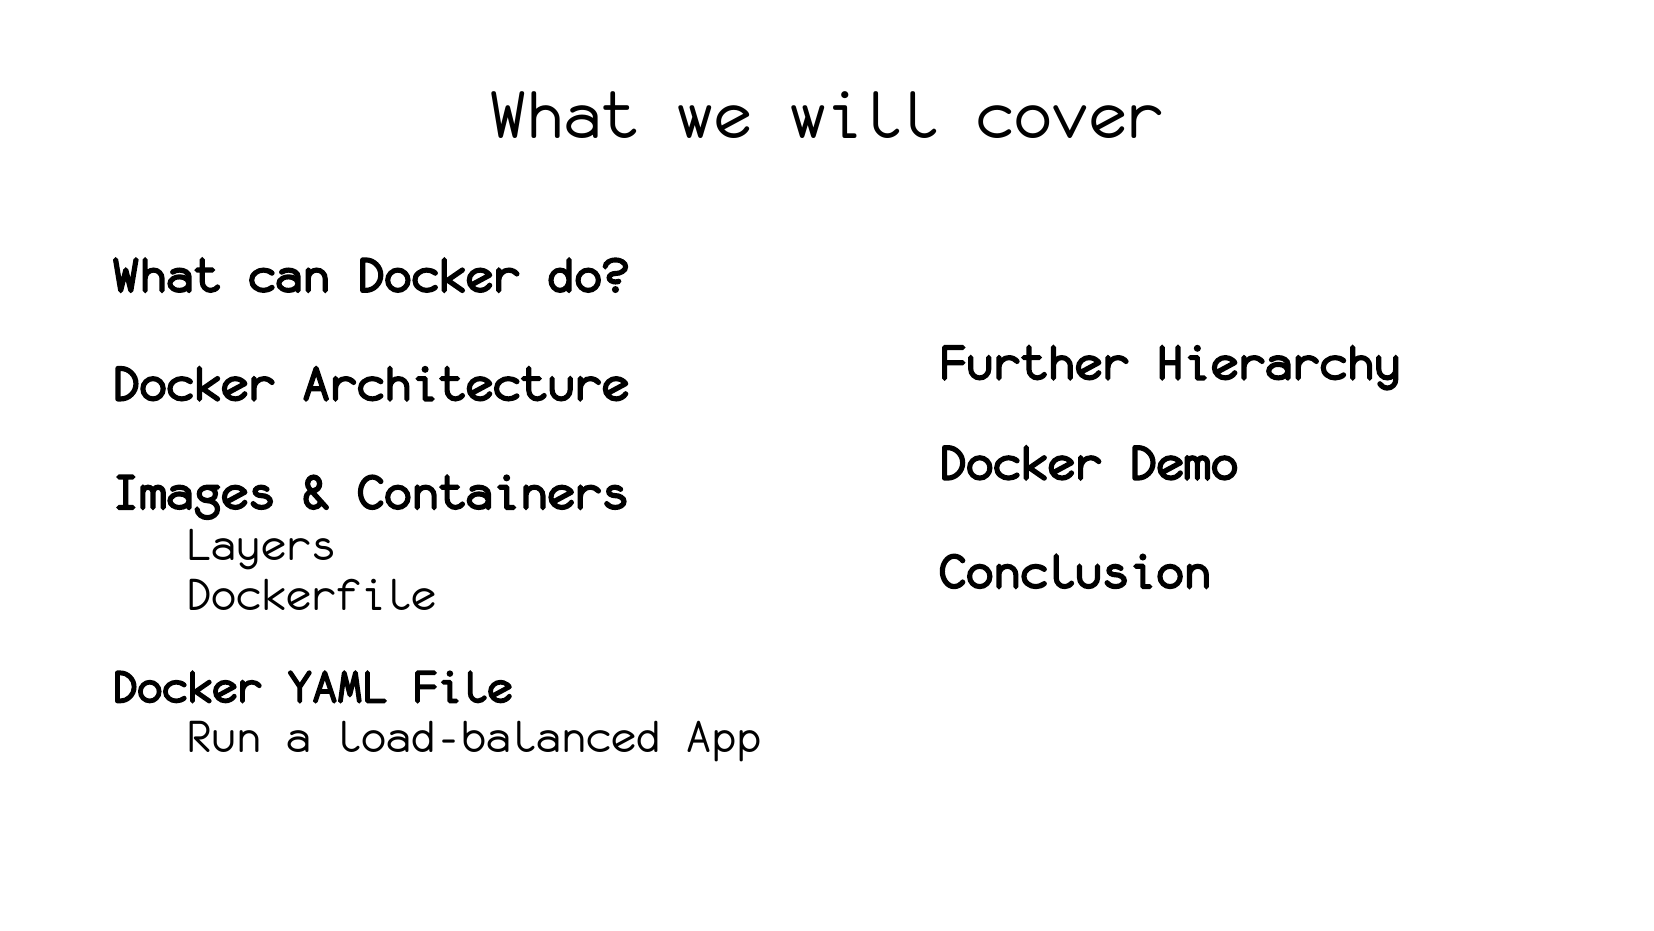

# What we will cover
What can Docker do?
Docker Architecture
Images & Containers
	Layers
	Dockerfile
Docker YAML File
	Run a load-balanced App
Further Hierarchy
Docker Demo
Conclusion